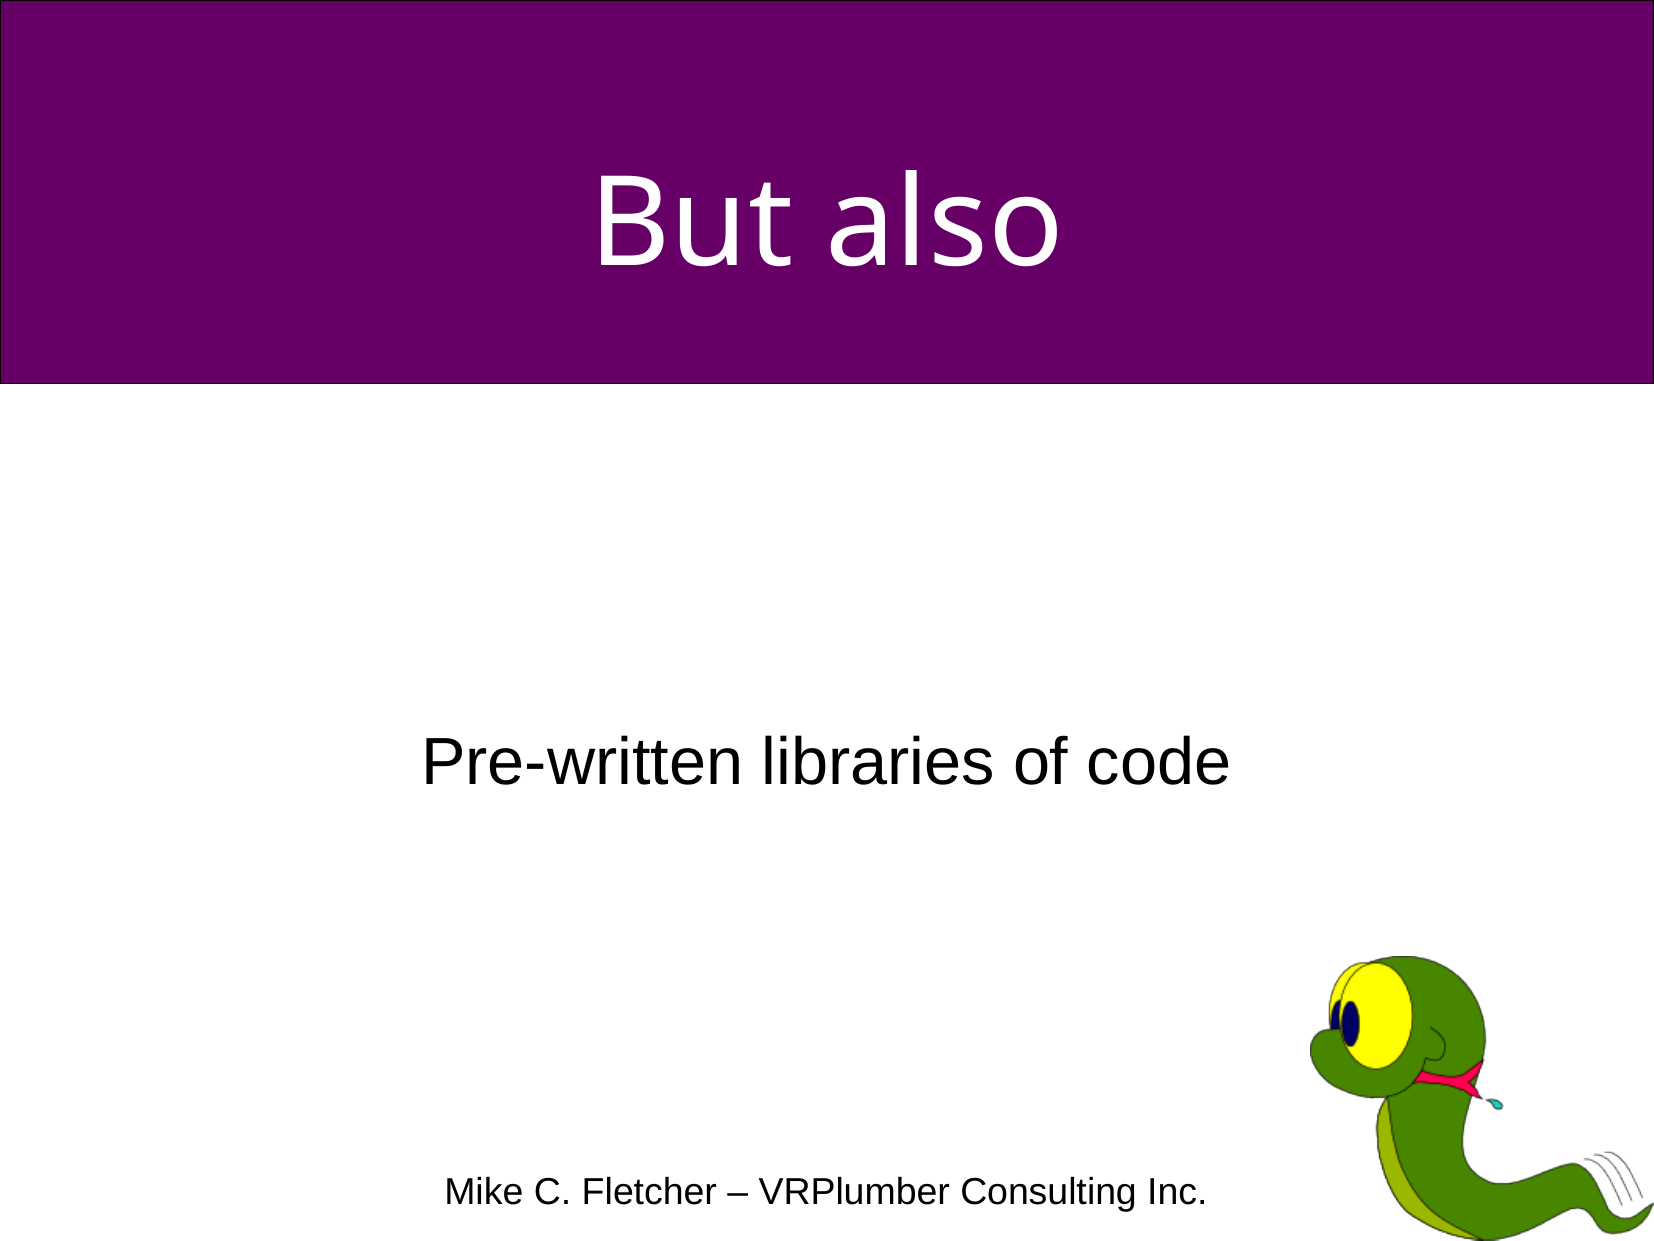

# But also
Pre-written libraries of code